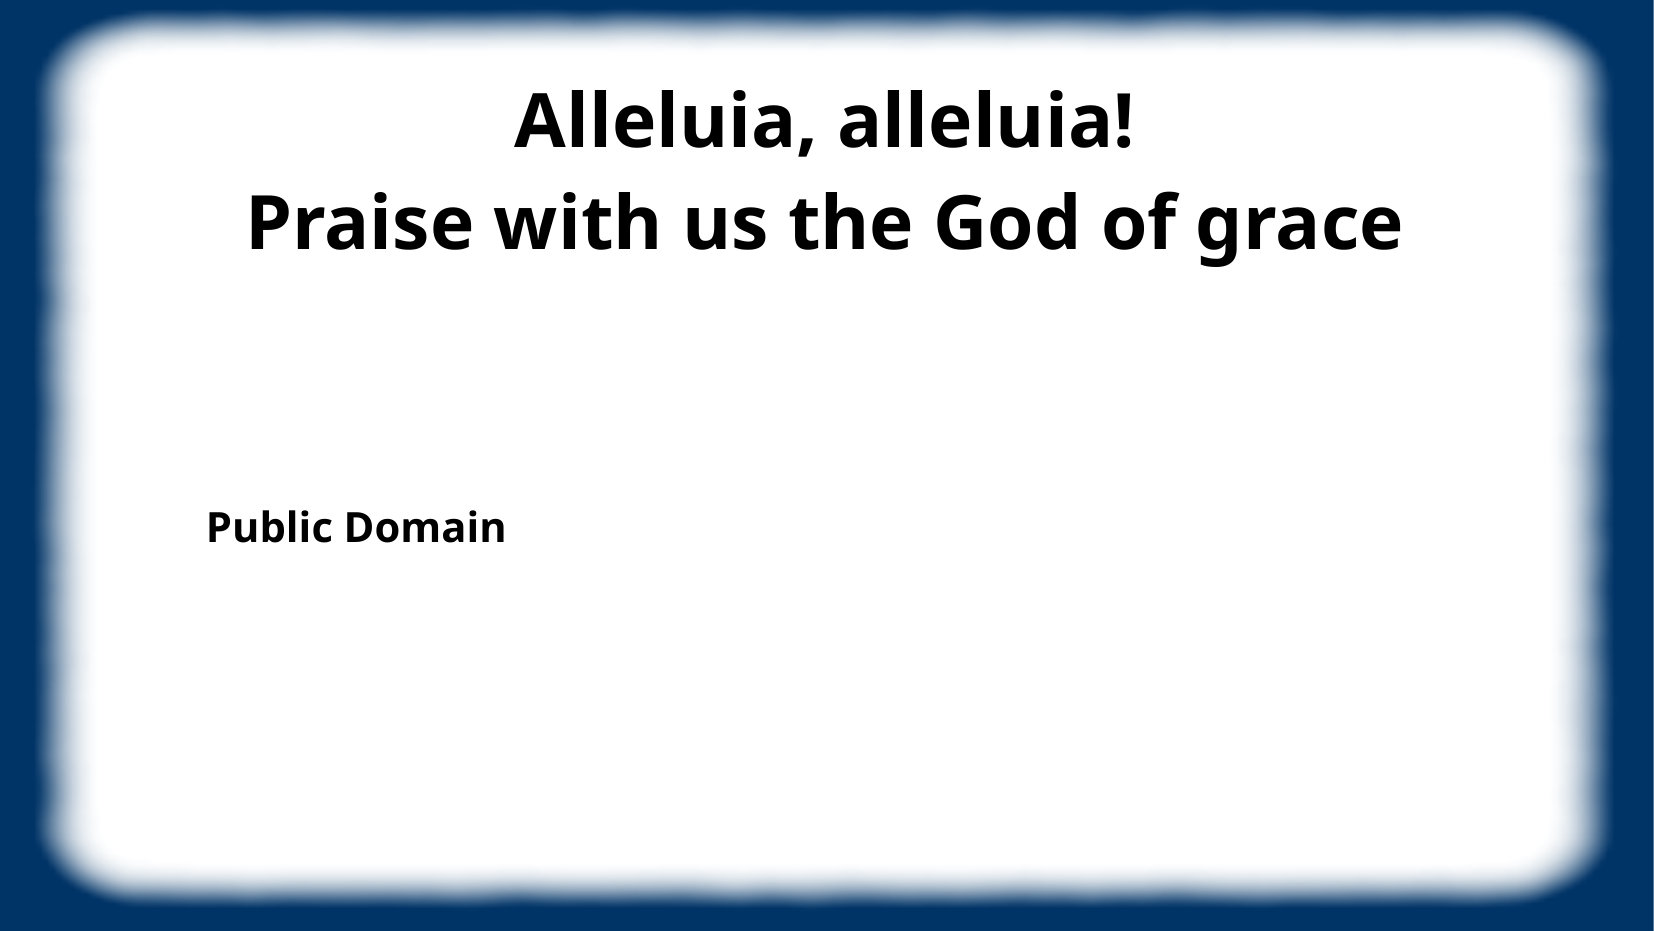

Alleluia, alleluia!
Praise with us the God of grace
 Public Domain